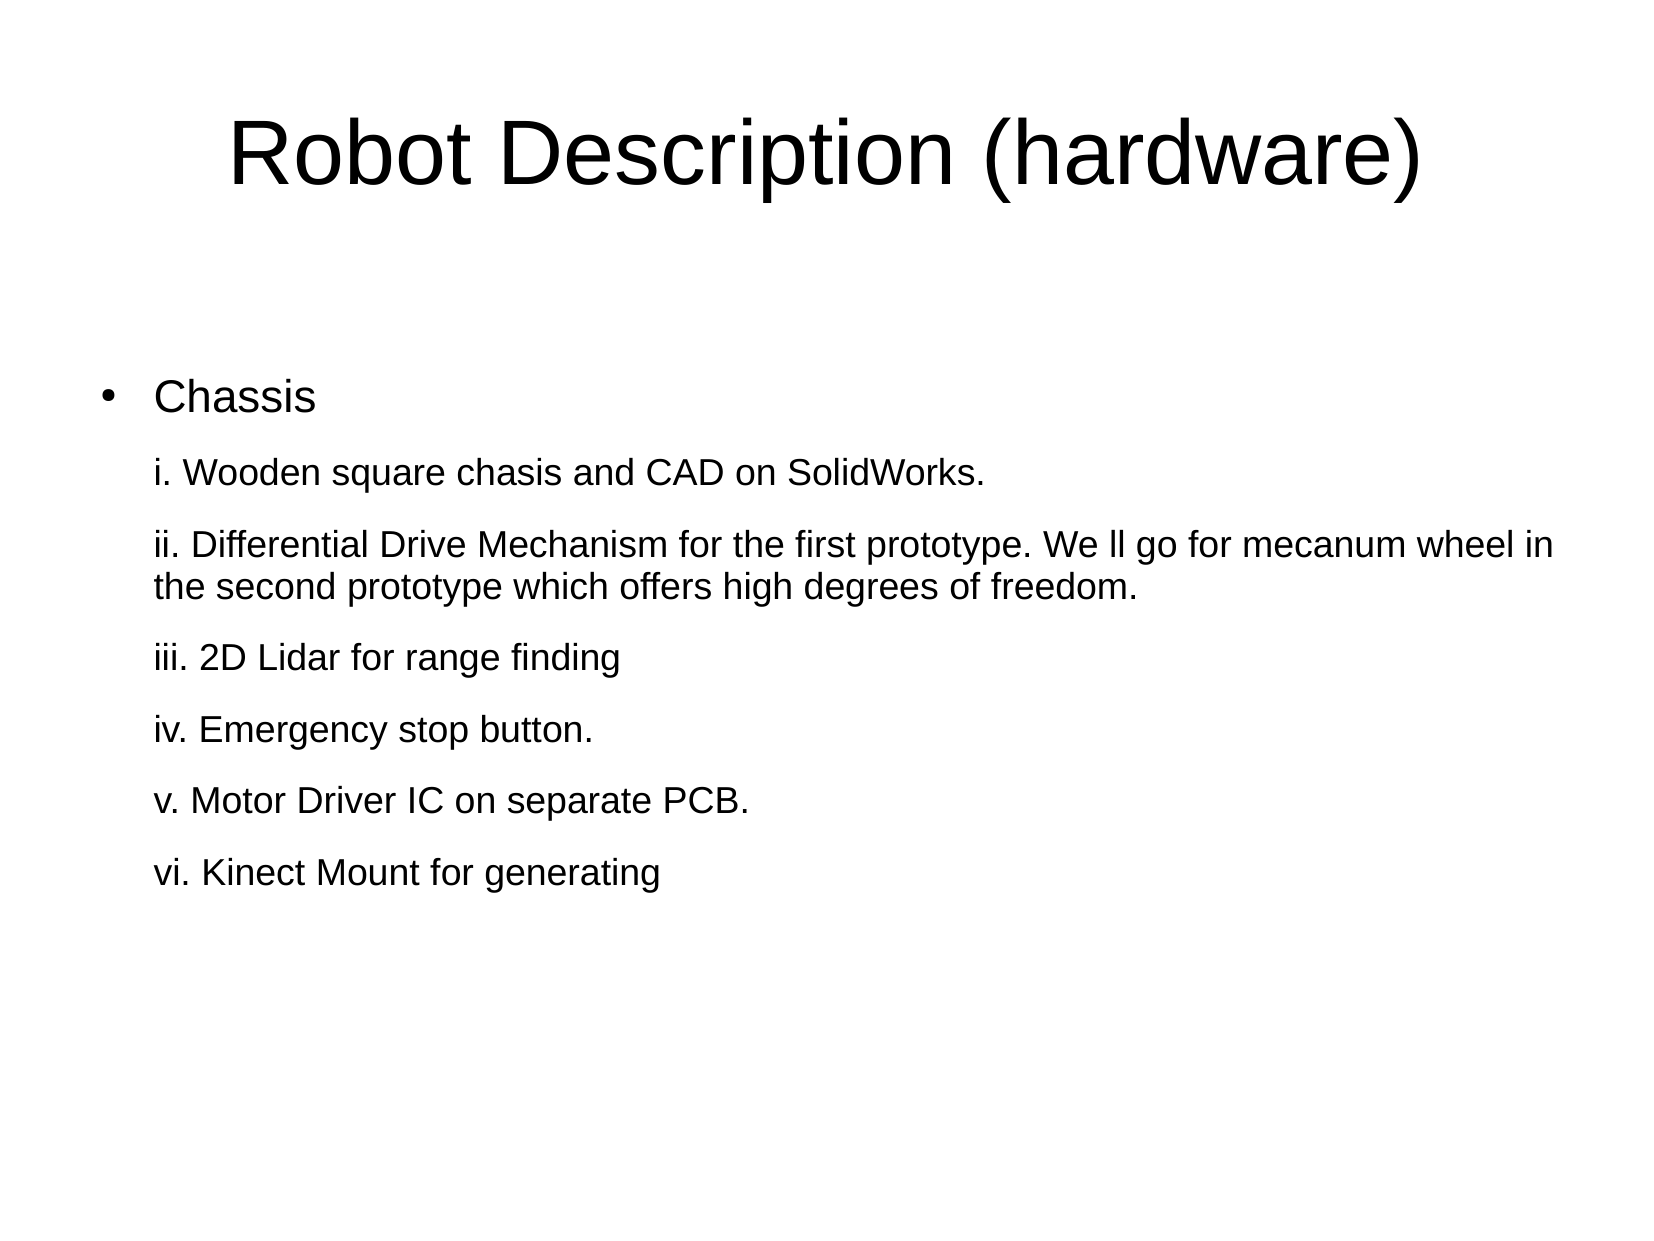

#
Robot Description (hardware)
Chassis
i. Wooden square chasis and CAD on SolidWorks.
ii. Differential Drive Mechanism for the first prototype. We ll go for mecanum wheel in the second prototype which offers high degrees of freedom.
iii. 2D Lidar for range finding
iv. Emergency stop button.
v. Motor Driver IC on separate PCB.
vi. Kinect Mount for generating